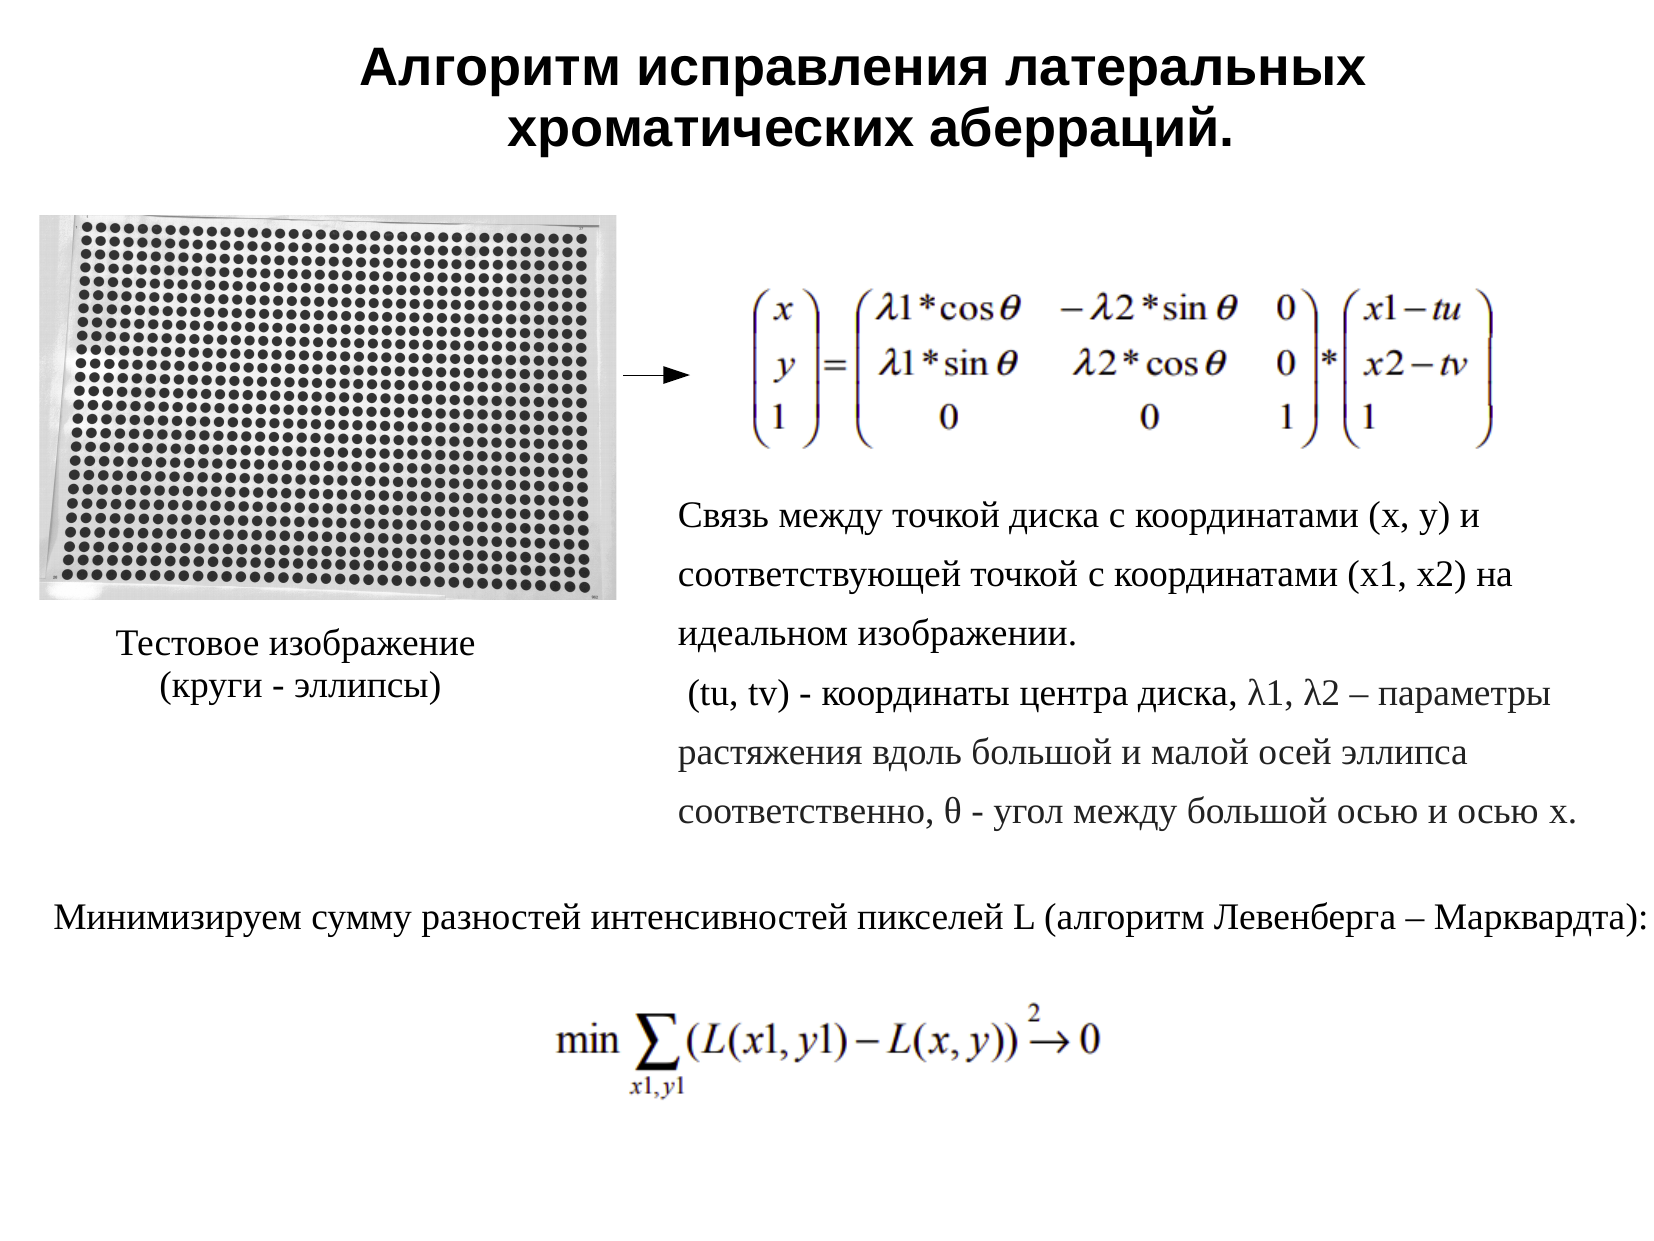

Алгоритм исправления латеральных
хроматических аберраций.
Связь между точкой диска с координатами (x, y) и
соответствующей точкой с координатами (x1, x2) на
идеальном изображении.
 (tu, tv) - координаты центра диска, λ1, λ2 – параметры
растяжения вдоль большой и малой осей эллипса
соответственно, θ - угол между большой осью и осью x.
Тестовое изображение
(круги - эллипсы)
Минимизируем сумму разностей интенсивностей пикселей L (алгоритм Левенберга – Марквардта):